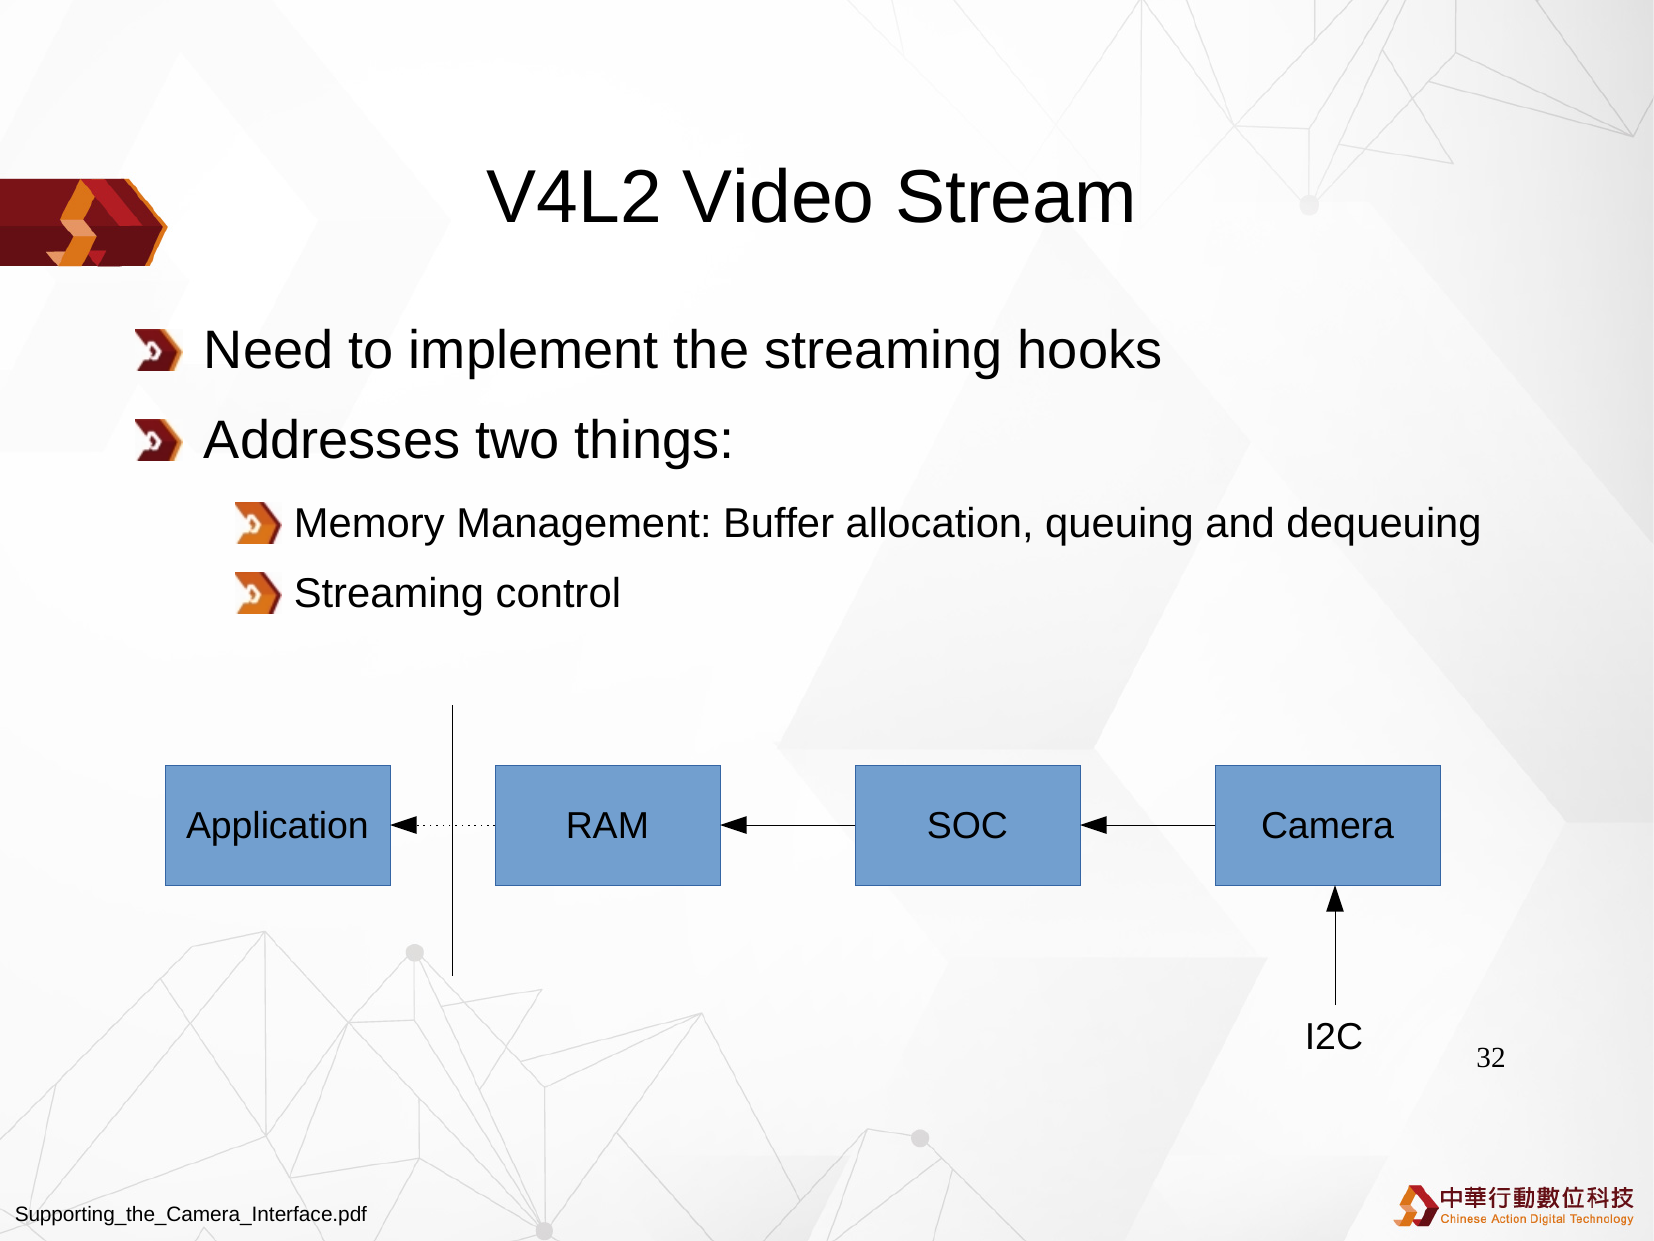

# V4L2 Video Stream
 Need to implement the streaming hooks
 Addresses two things:
 Memory Management: Buffer allocation, queuing and dequeuing
 Streaming control
Application
RAM
SOC
Camera
I2C
32
Supporting_the_Camera_Interface.pdf